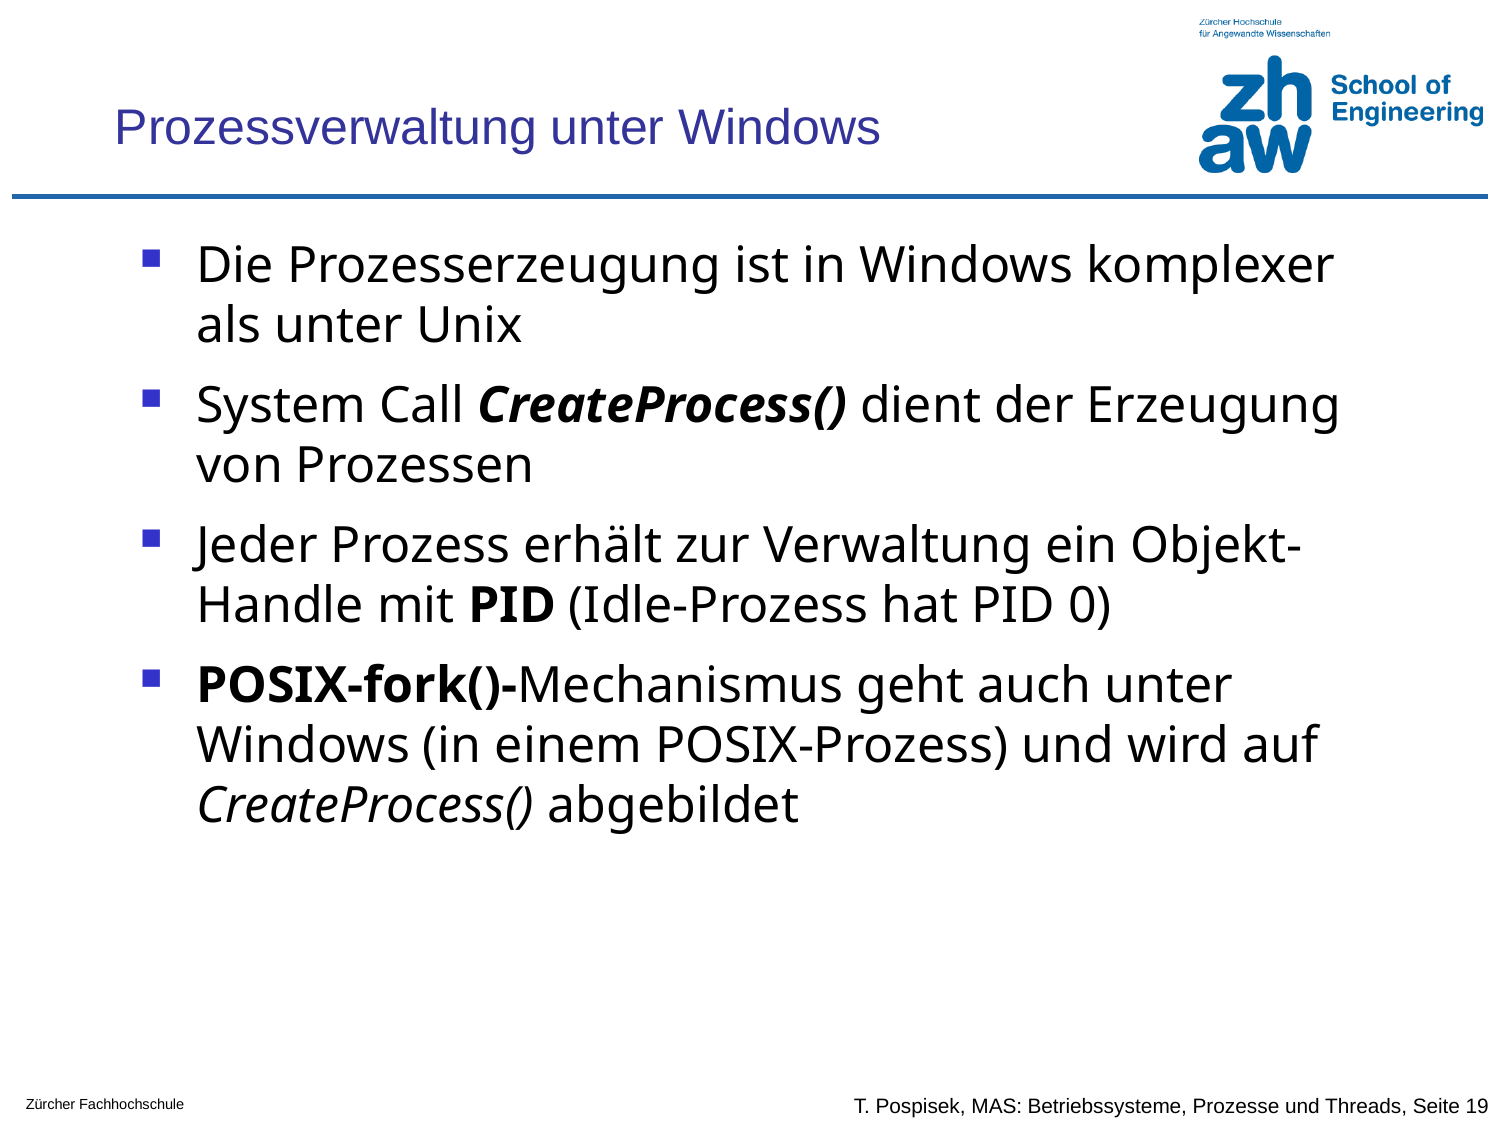

# Prozessverwaltung unter Windows
Die Prozesserzeugung ist in Windows komplexer als unter Unix
System Call CreateProcess() dient der Erzeugung von Prozessen
Jeder Prozess erhält zur Verwaltung ein Objekt-Handle mit PID (Idle-Prozess hat PID 0)
POSIX-fork()-Mechanismus geht auch unter Windows (in einem POSIX-Prozess) und wird auf CreateProcess() abgebildet